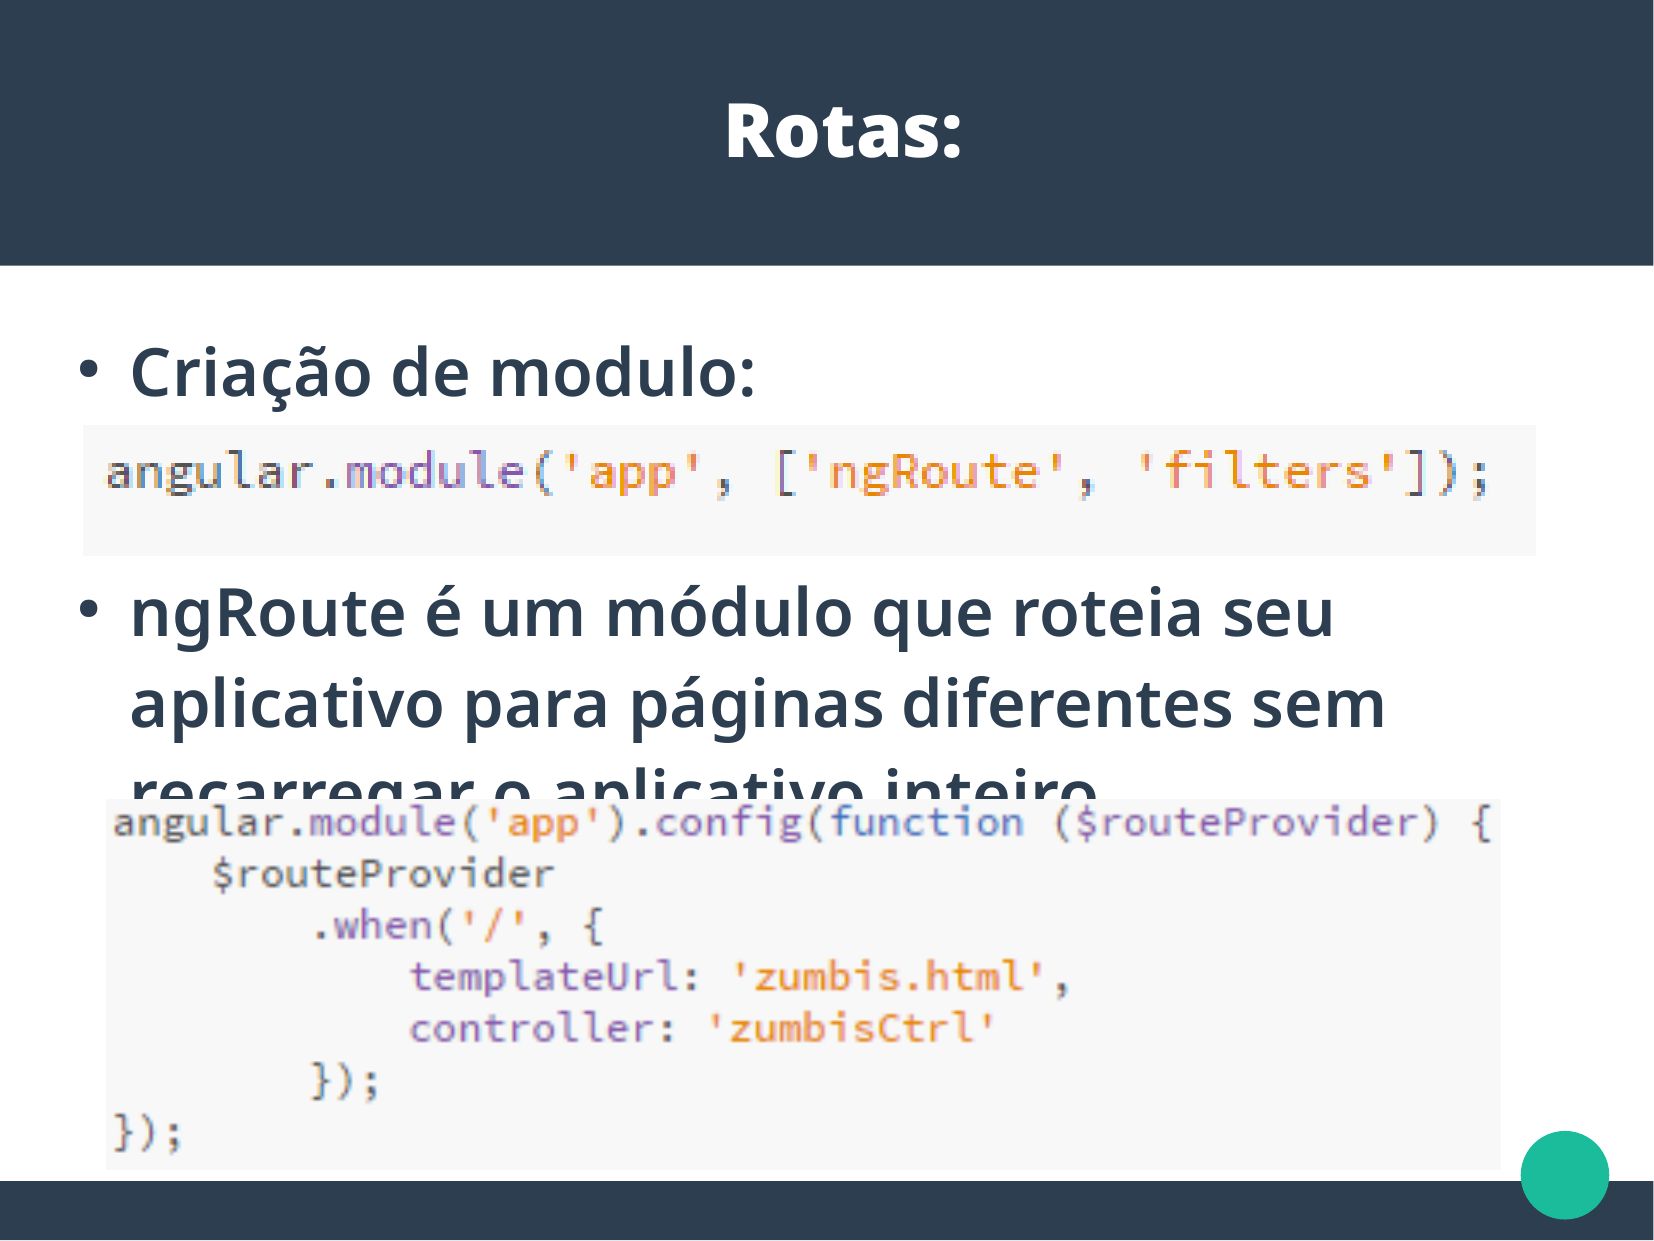

# Rotas:
Criação de modulo:
ngRoute é um módulo que roteia seu aplicativo para páginas diferentes sem recarregar o aplicativo inteiro.